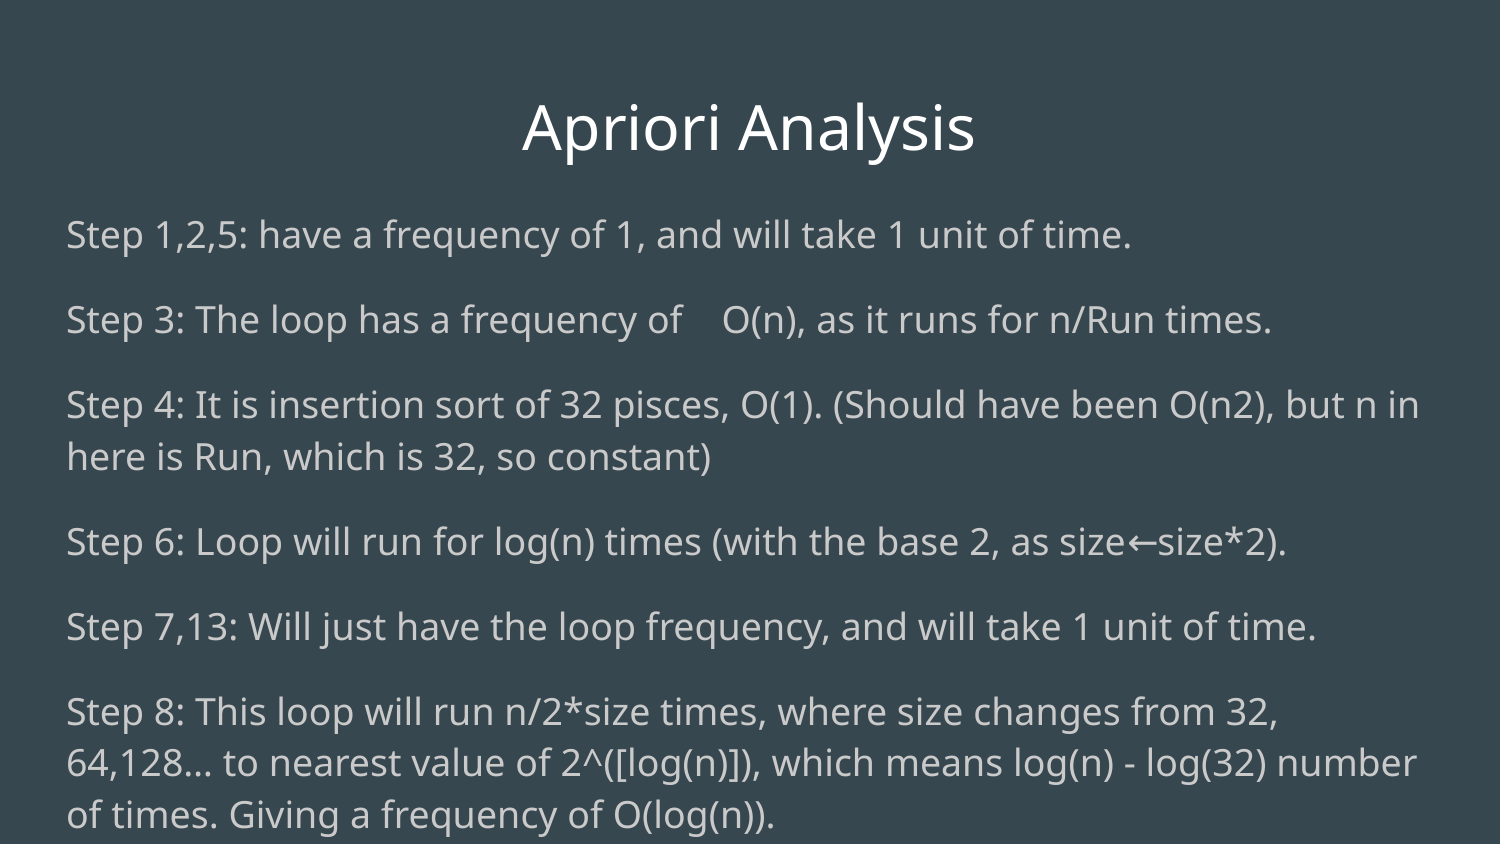

# Apriori Analysis
Step 1,2,5: have a frequency of 1, and will take 1 unit of time.
Step 3: The loop has a frequency of O(n), as it runs for n/Run times.
Step 4: It is insertion sort of 32 pisces, O(1). (Should have been O(n2), but n in here is Run, which is 32, so constant)
Step 6: Loop will run for log(n) times (with the base 2, as size←size*2).
Step 7,13: Will just have the loop frequency, and will take 1 unit of time.
Step 8: This loop will run n/2*size times, where size changes from 32, 64,128… to nearest value of 2^([log(n)]), which means log(n) - log(32) number of times. Giving a frequency of O(log(n)).